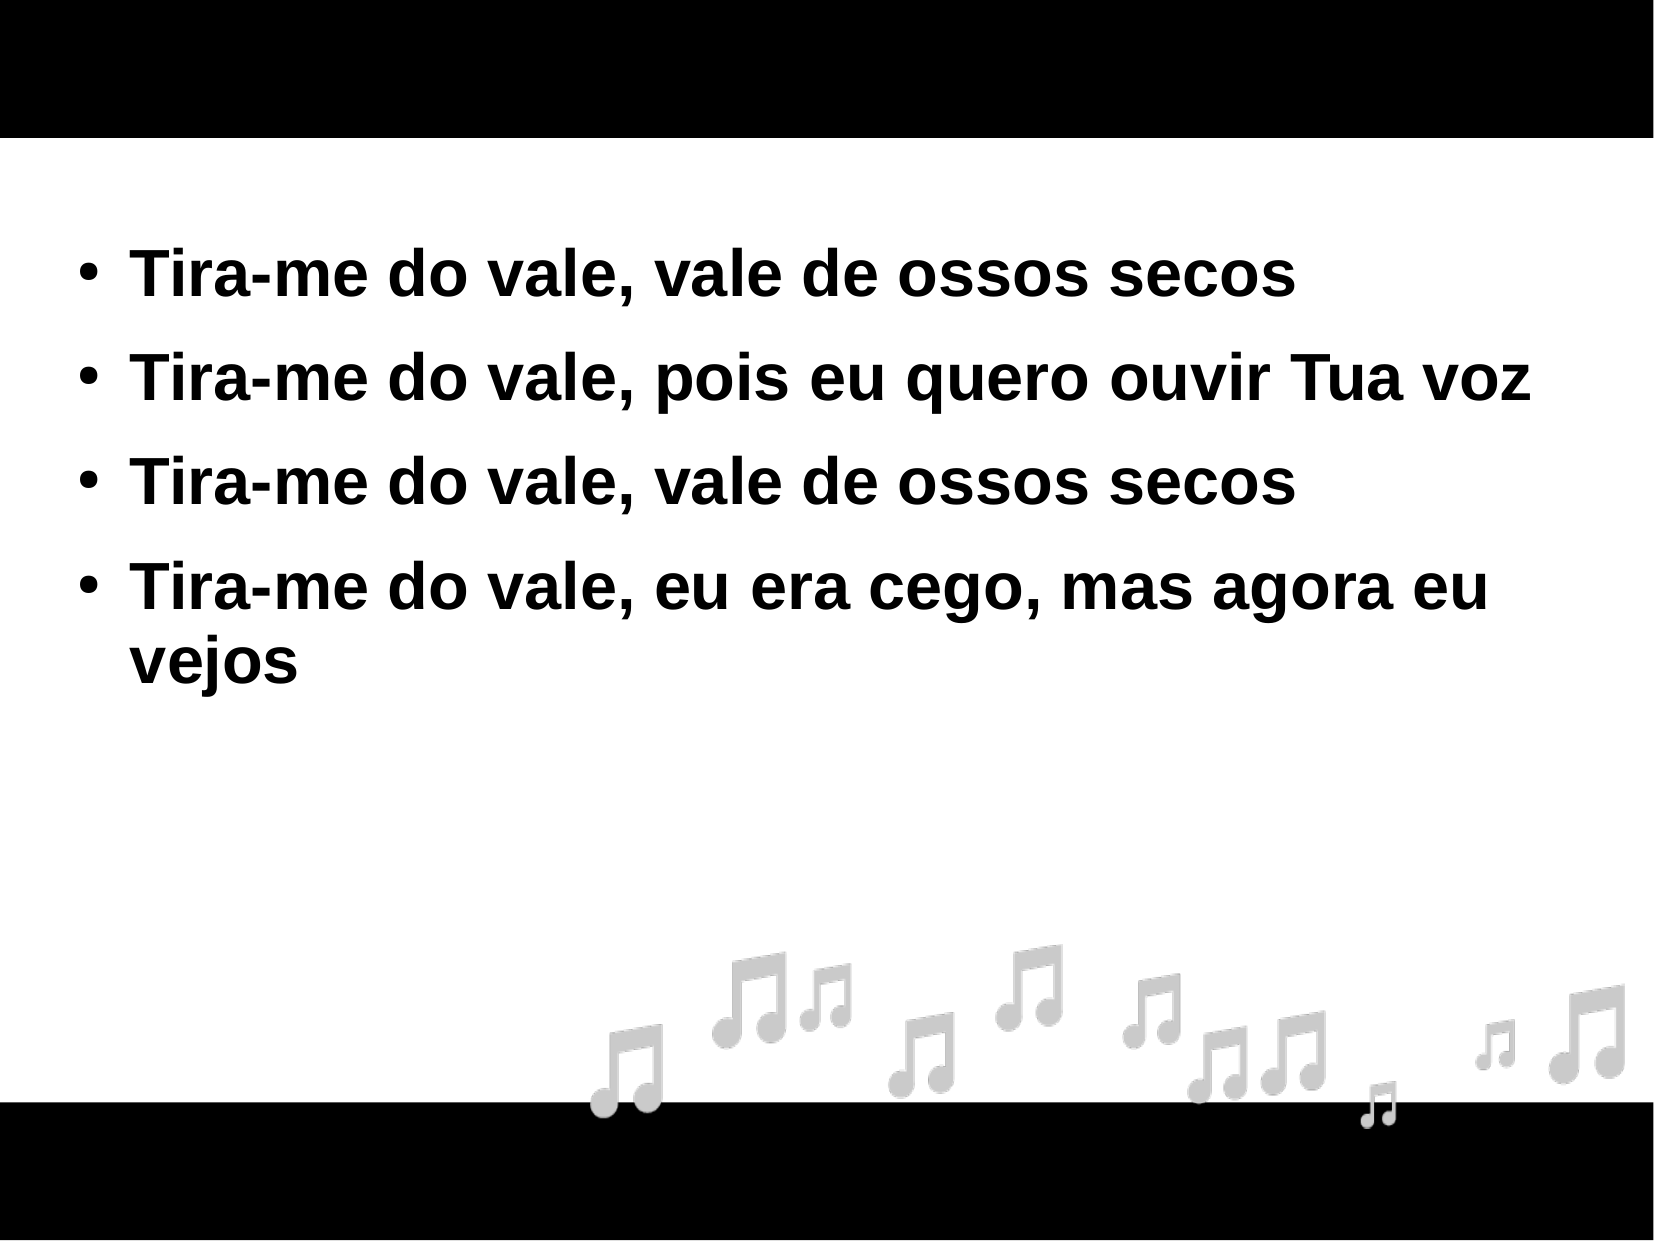

# Tira-me do vale, vale de ossos secos
Tira-me do vale, pois eu quero ouvir Tua voz
Tira-me do vale, vale de ossos secos
Tira-me do vale, eu era cego, mas agora eu vejos